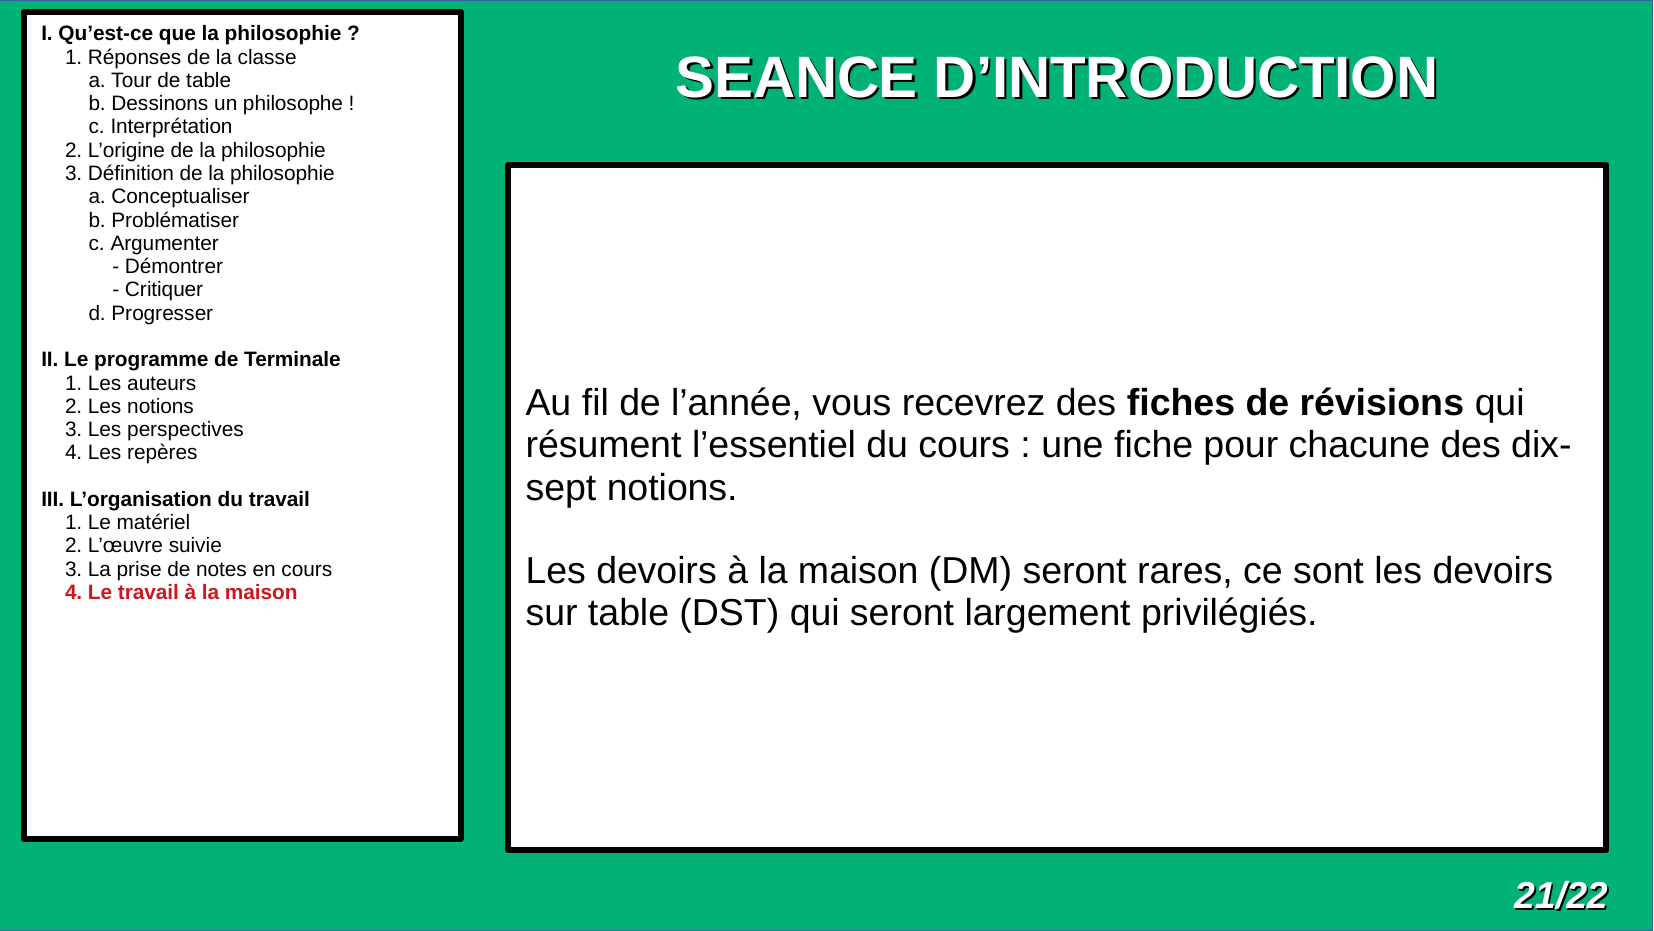

SEANCE D’INTRODUCTION
I. Qu’est-ce que la philosophie ?
	1. Réponses de la classe
		a. Tour de table
		b. Dessinons un philosophe !
		c. Interprétation
	2. L’origine de la philosophie
	3. Définition de la philosophie
		a. Conceptualiser
		b. Problématiser
		c. Argumenter
			- Démontrer
			- Critiquer
		d. Progresser
II. Le programme de Terminale
	1. Les auteurs
	2. Les notions
	3. Les perspectives
	4. Les repères
III. L’organisation du travail
	1. Le matériel
	2. L’œuvre suivie
	3. La prise de notes en cours
	4. Le travail à la maison
Au fil de l’année, vous recevrez des fiches de révisions qui résument l’essentiel du cours : une fiche pour chacune des dix-sept notions.
Les devoirs à la maison (DM) seront rares, ce sont les devoirs sur table (DST) qui seront largement privilégiés.